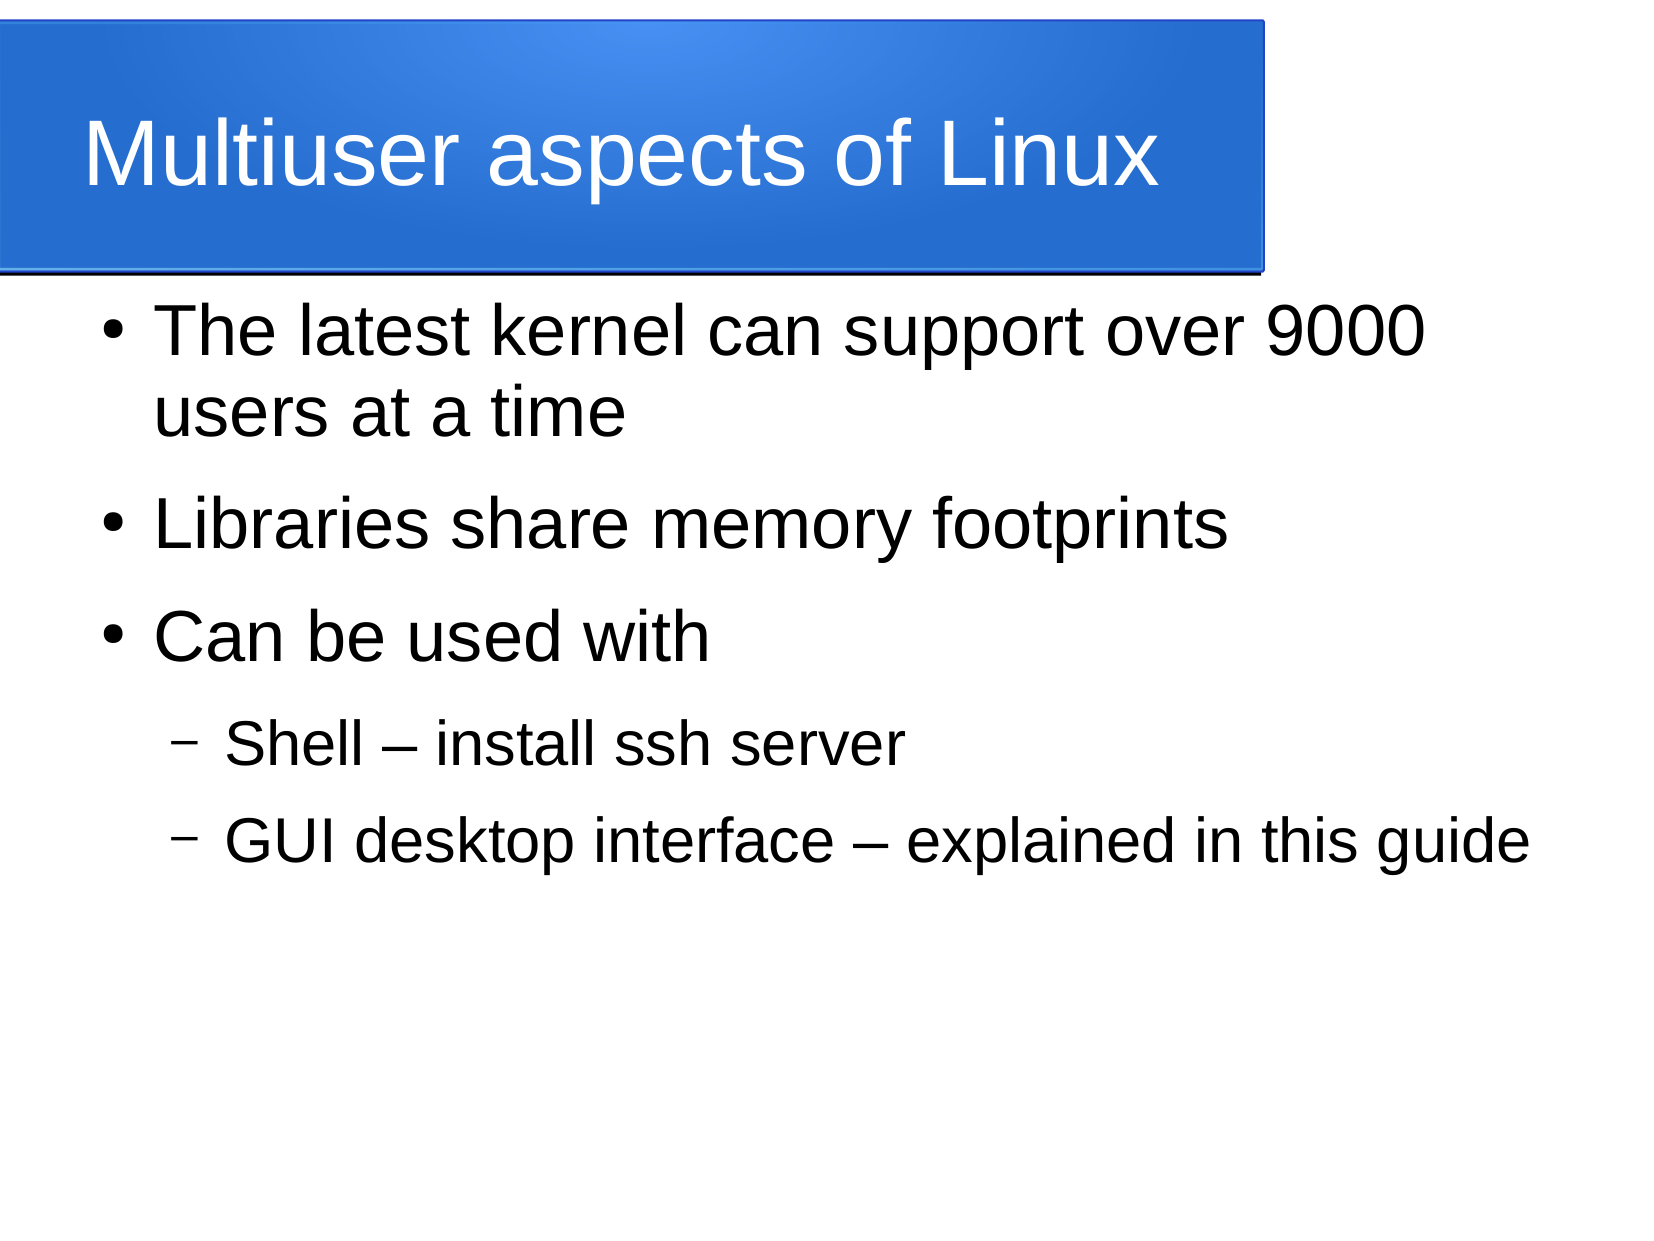

# Multiuser aspects of Linux
The latest kernel can support over 9000 users at a time
Libraries share memory footprints
Can be used with
Shell – install ssh server
GUI desktop interface – explained in this guide